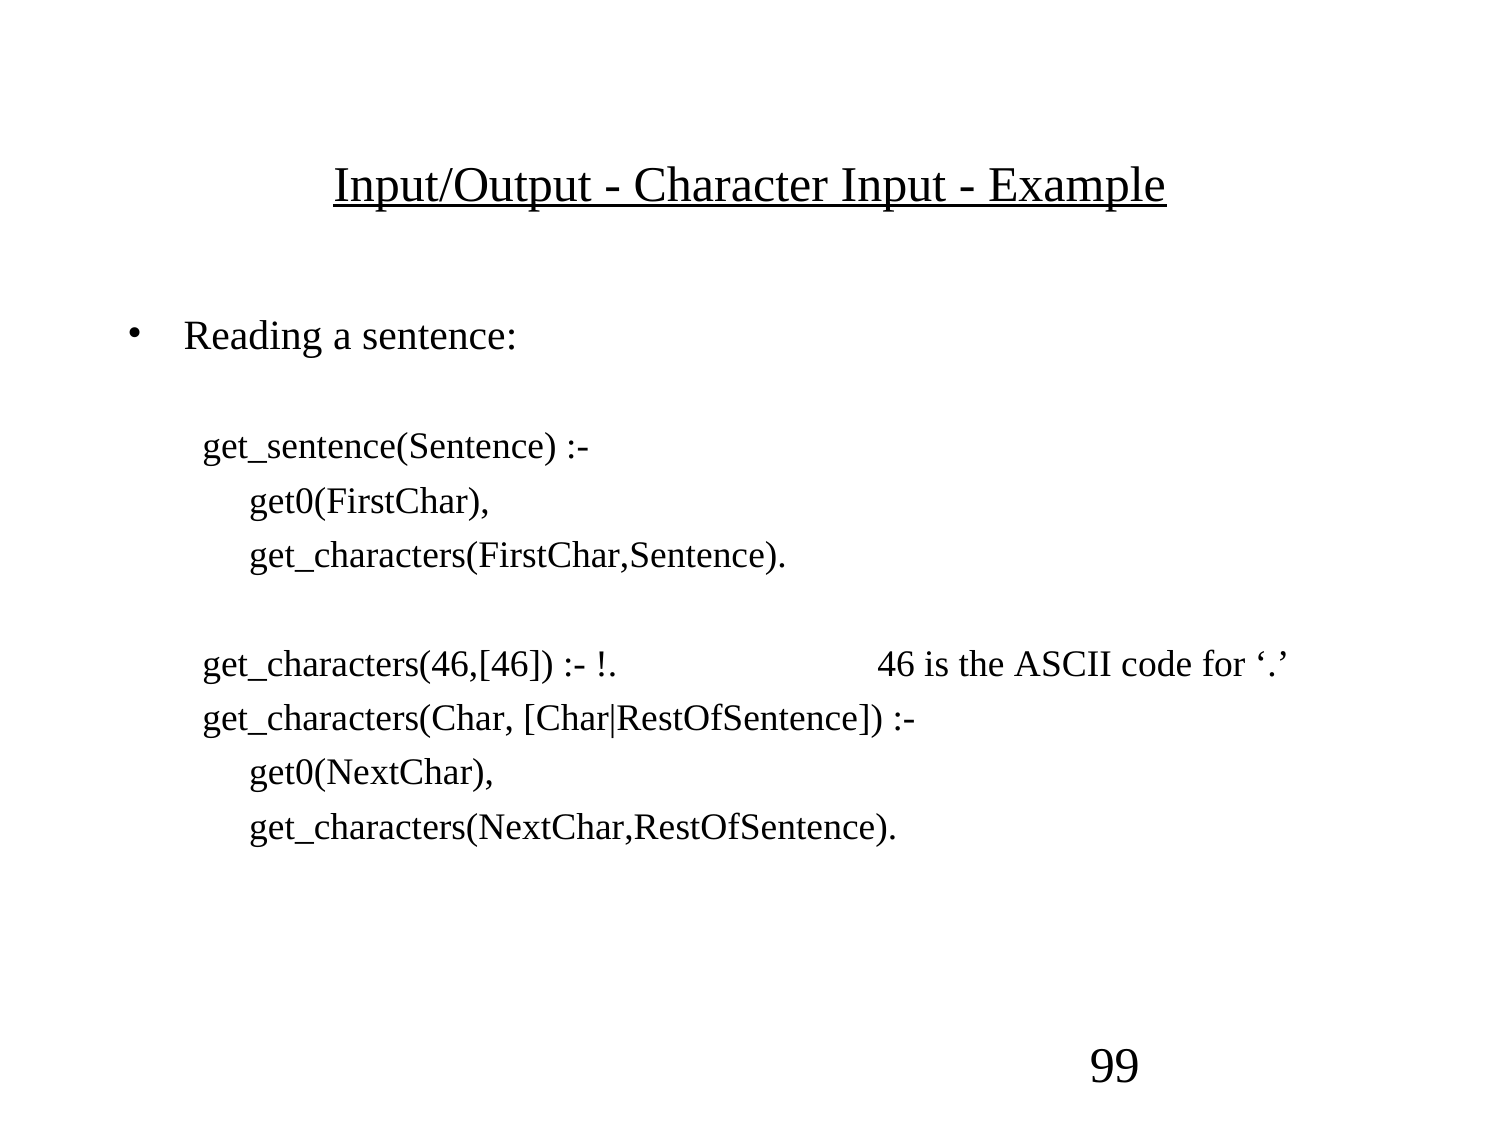

# Input/Output - Character Input - Example
Reading a sentence:
get_sentence(Sentence) :-
	get0(FirstChar),
	get_characters(FirstChar,Sentence).
get_characters(46,[46]) :- !. 		46 is the ASCII code for ‘.’
get_characters(Char, [Char|RestOfSentence]) :-
	get0(NextChar),
	get_characters(NextChar,RestOfSentence).
99